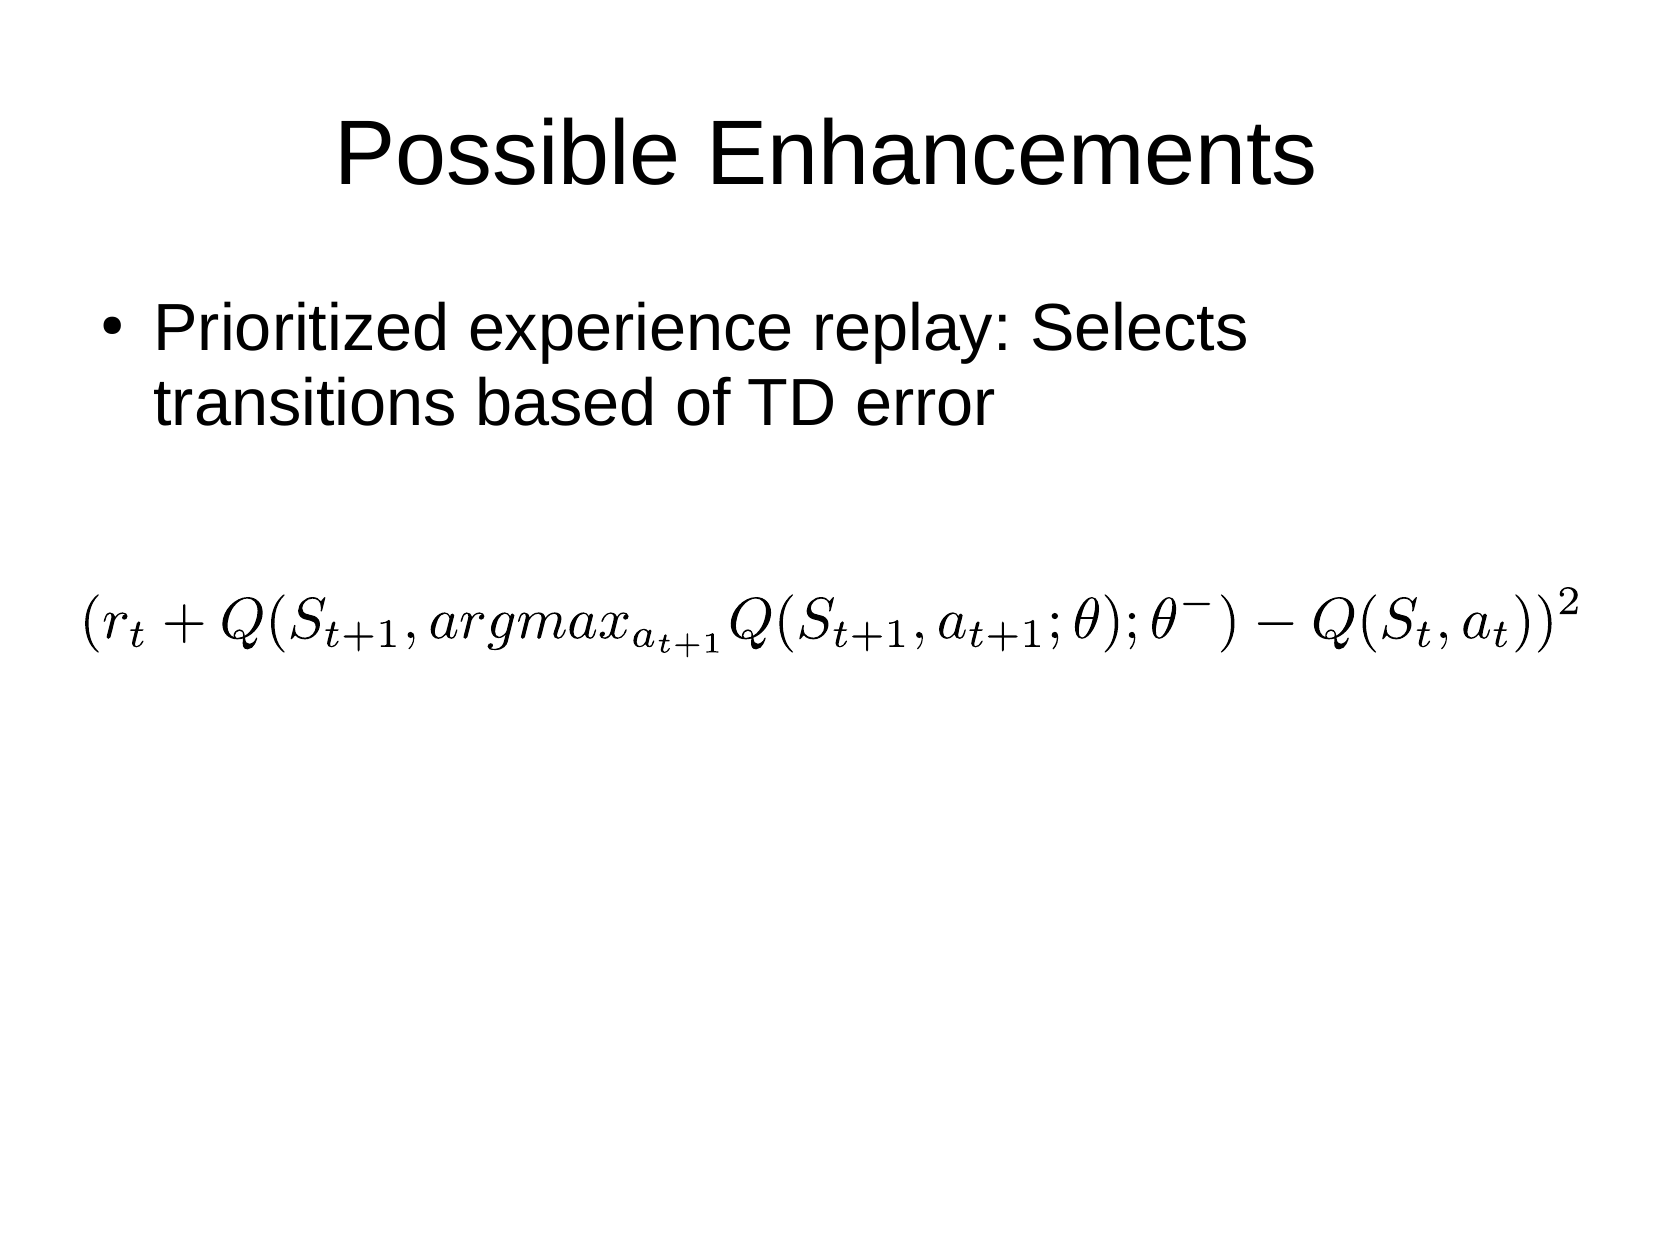

# Possible Enhancements
Prioritized experience replay: Selects transitions based of TD error